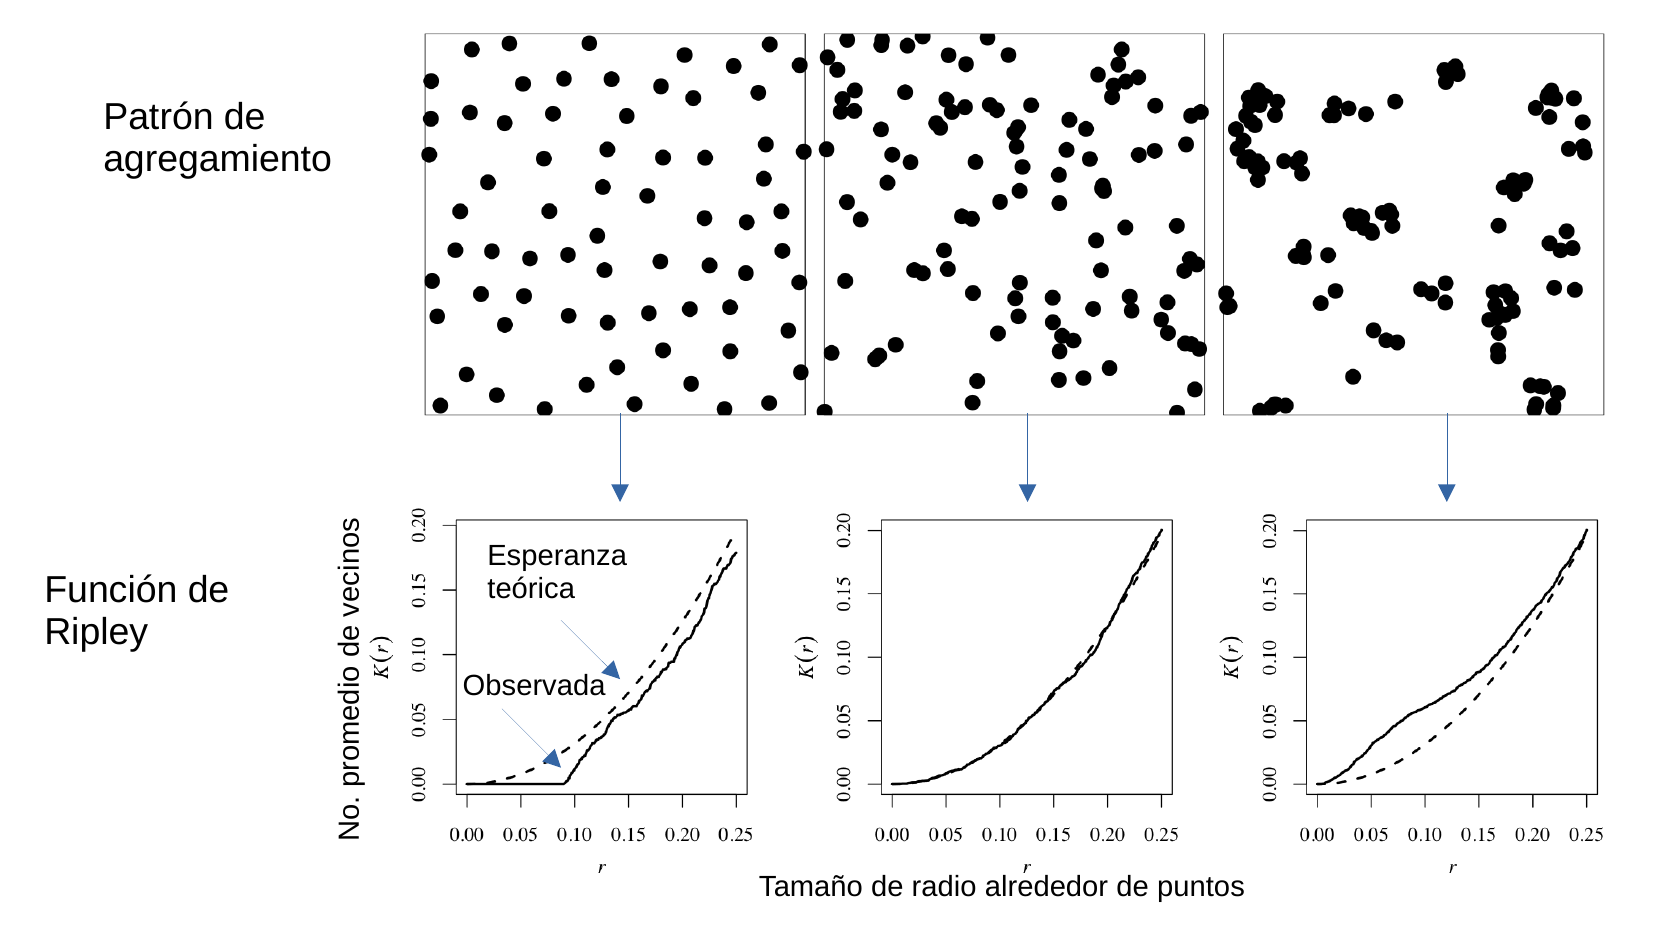

Patrón de agregamiento
Esperanza teórica
Función de Ripley
No. promedio de vecinos
Observada
Tamaño de radio alrededor de puntos